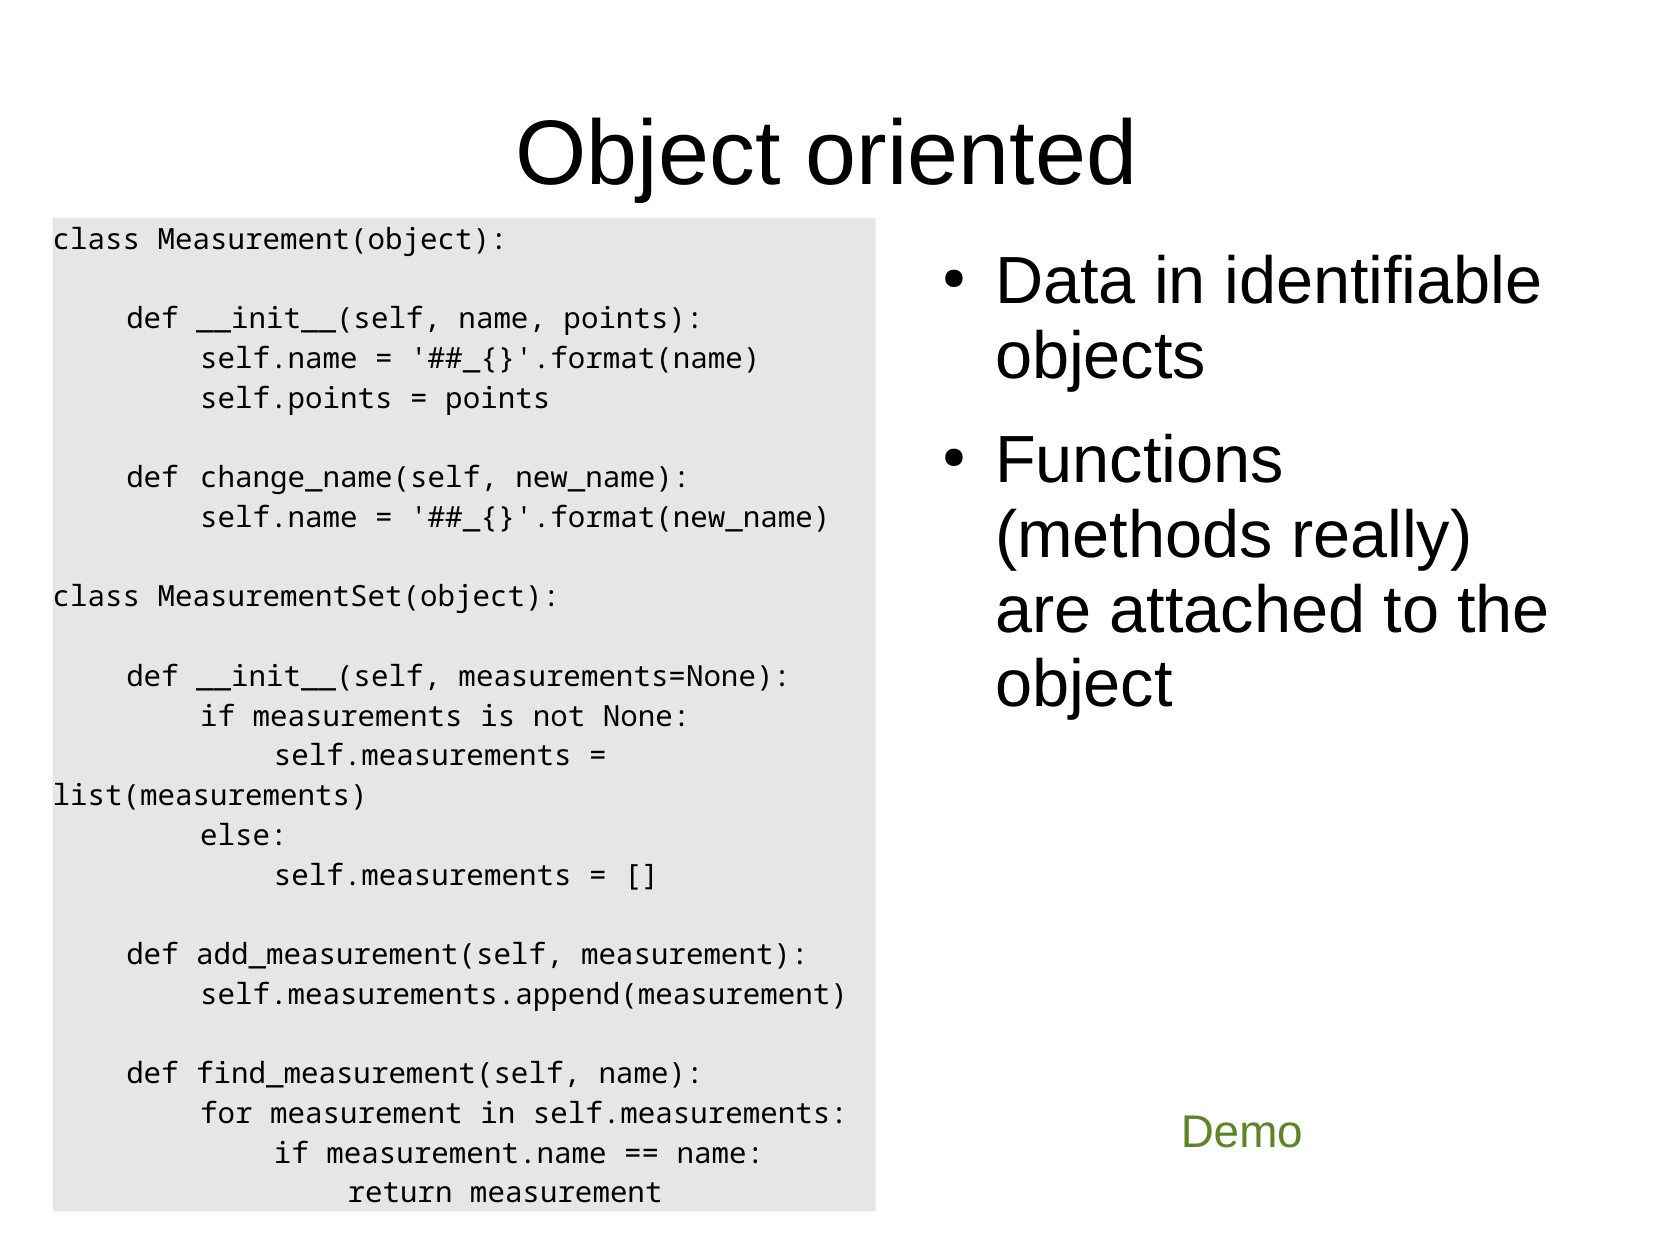

# Object oriented
class Measurement(object):
	def __init__(self, name, points):
		self.name = '##_{}'.format(name)
		self.points = points
	def	change_name(self, new_name):
		self.name = '##_{}'.format(new_name)
class MeasurementSet(object):
	def __init__(self, measurements=None):
		if measurements is not None:
			self.measurements = list(measurements)
		else:
			self.measurements = []
	def add_measurement(self, measurement):
		self.measurements.append(measurement)
	def find_measurement(self, name):
		for measurement in self.measurements:
			if measurement.name == name:
				return measurement
Data in identifiable objects
Functions (methods really) are attached to the object
Demo